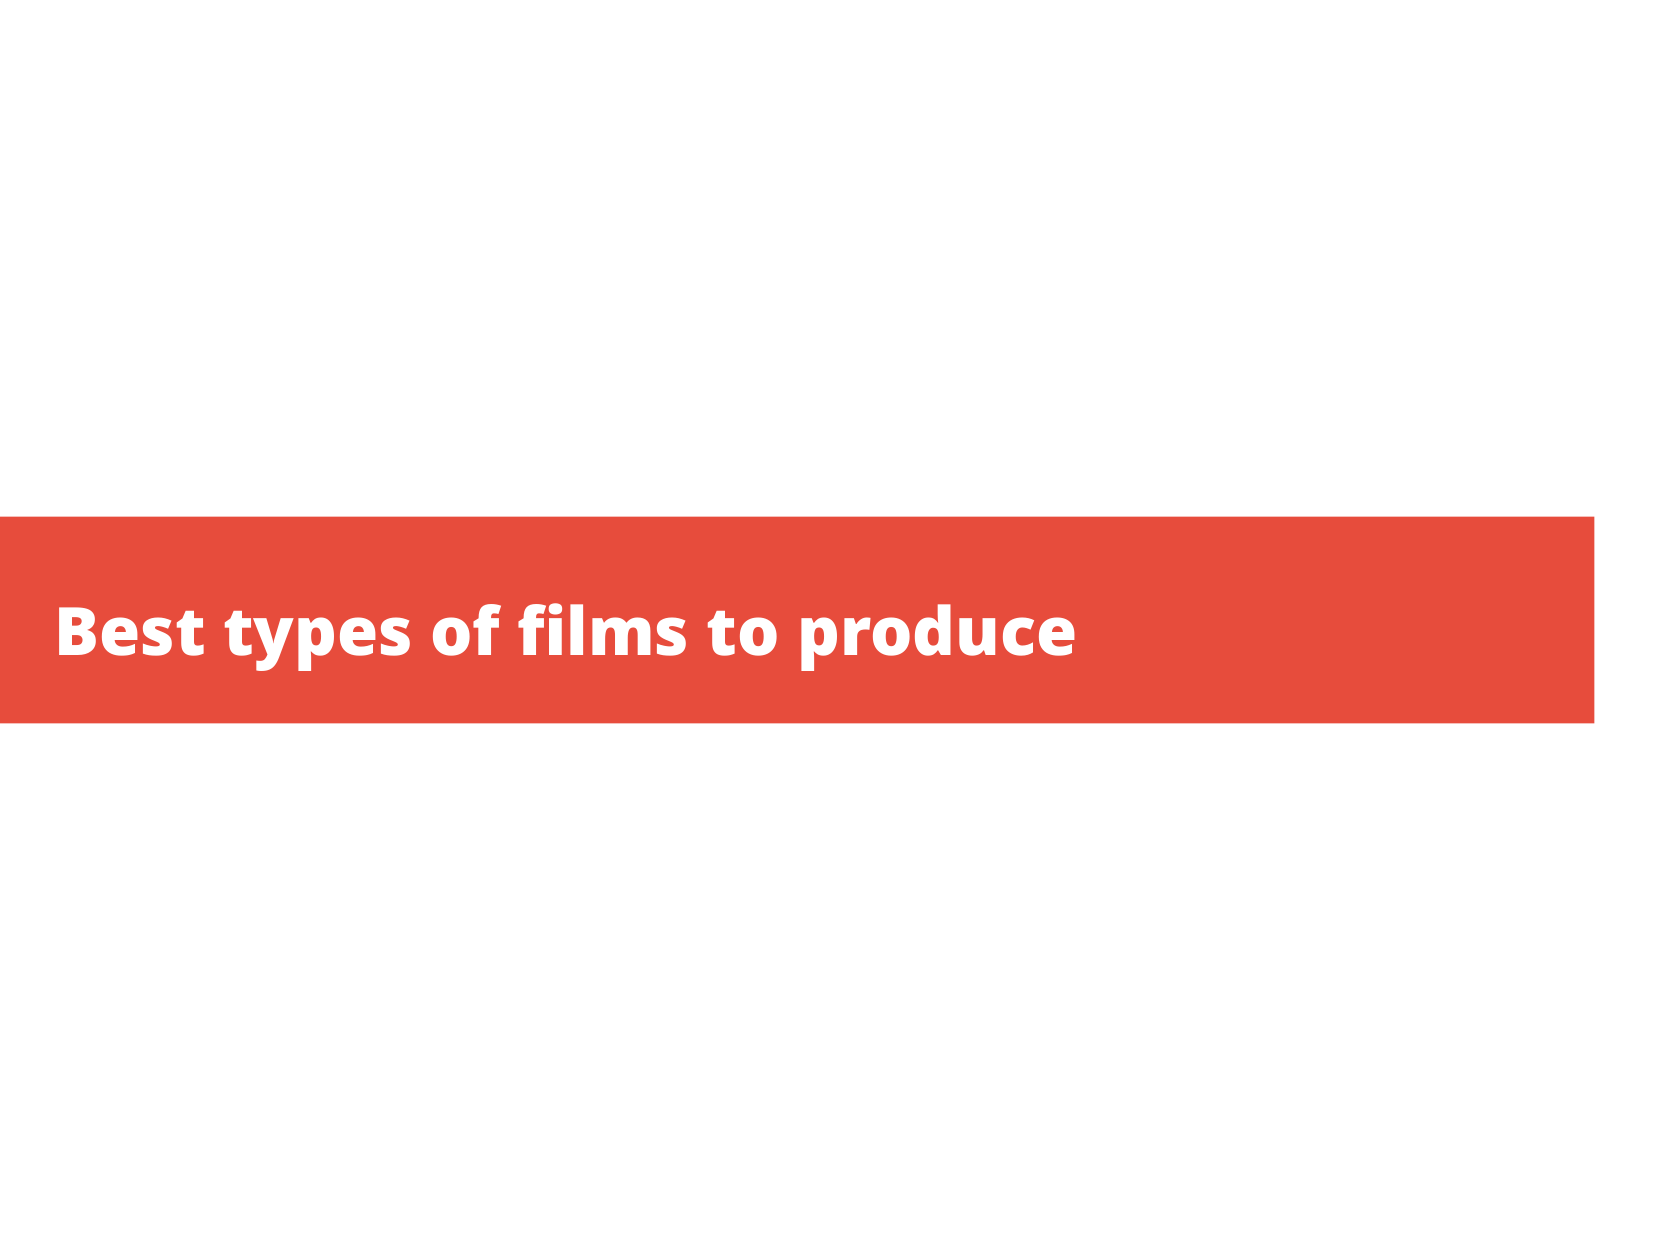

# Best types of films to produce